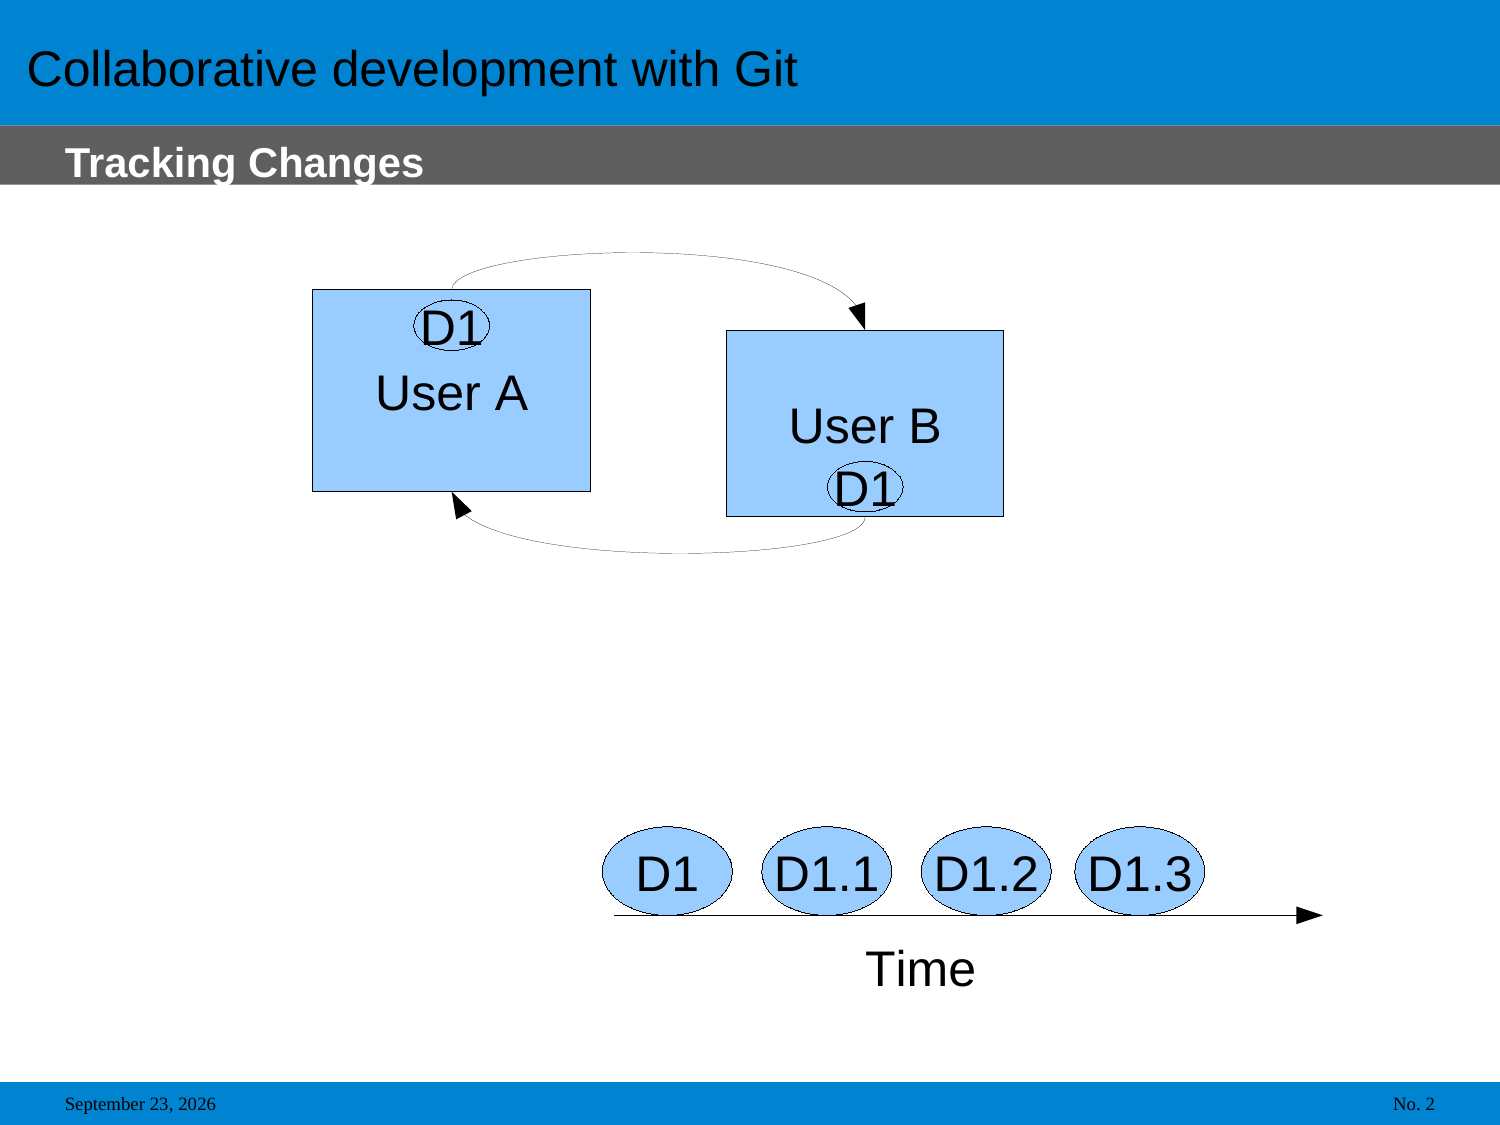

# Tracking Changes
User A
D1
User B
D1
D1
D1.1
D1.2
D1.3
Time
2